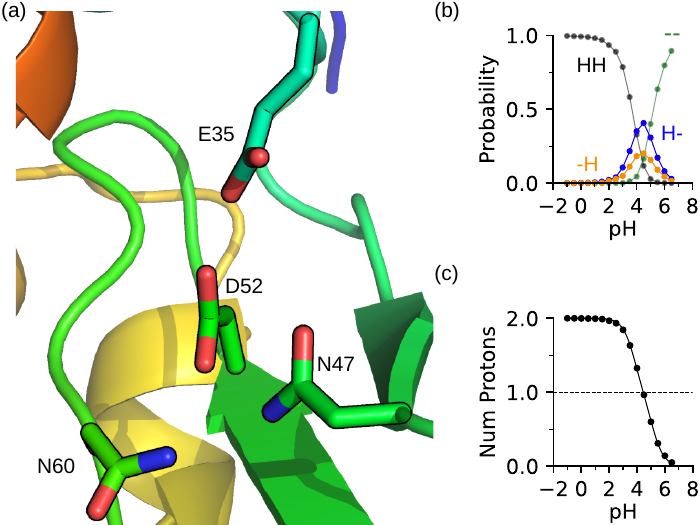

(a)
(b)
--
HH
H-
E35
-H
(c)
D52
N47
N60